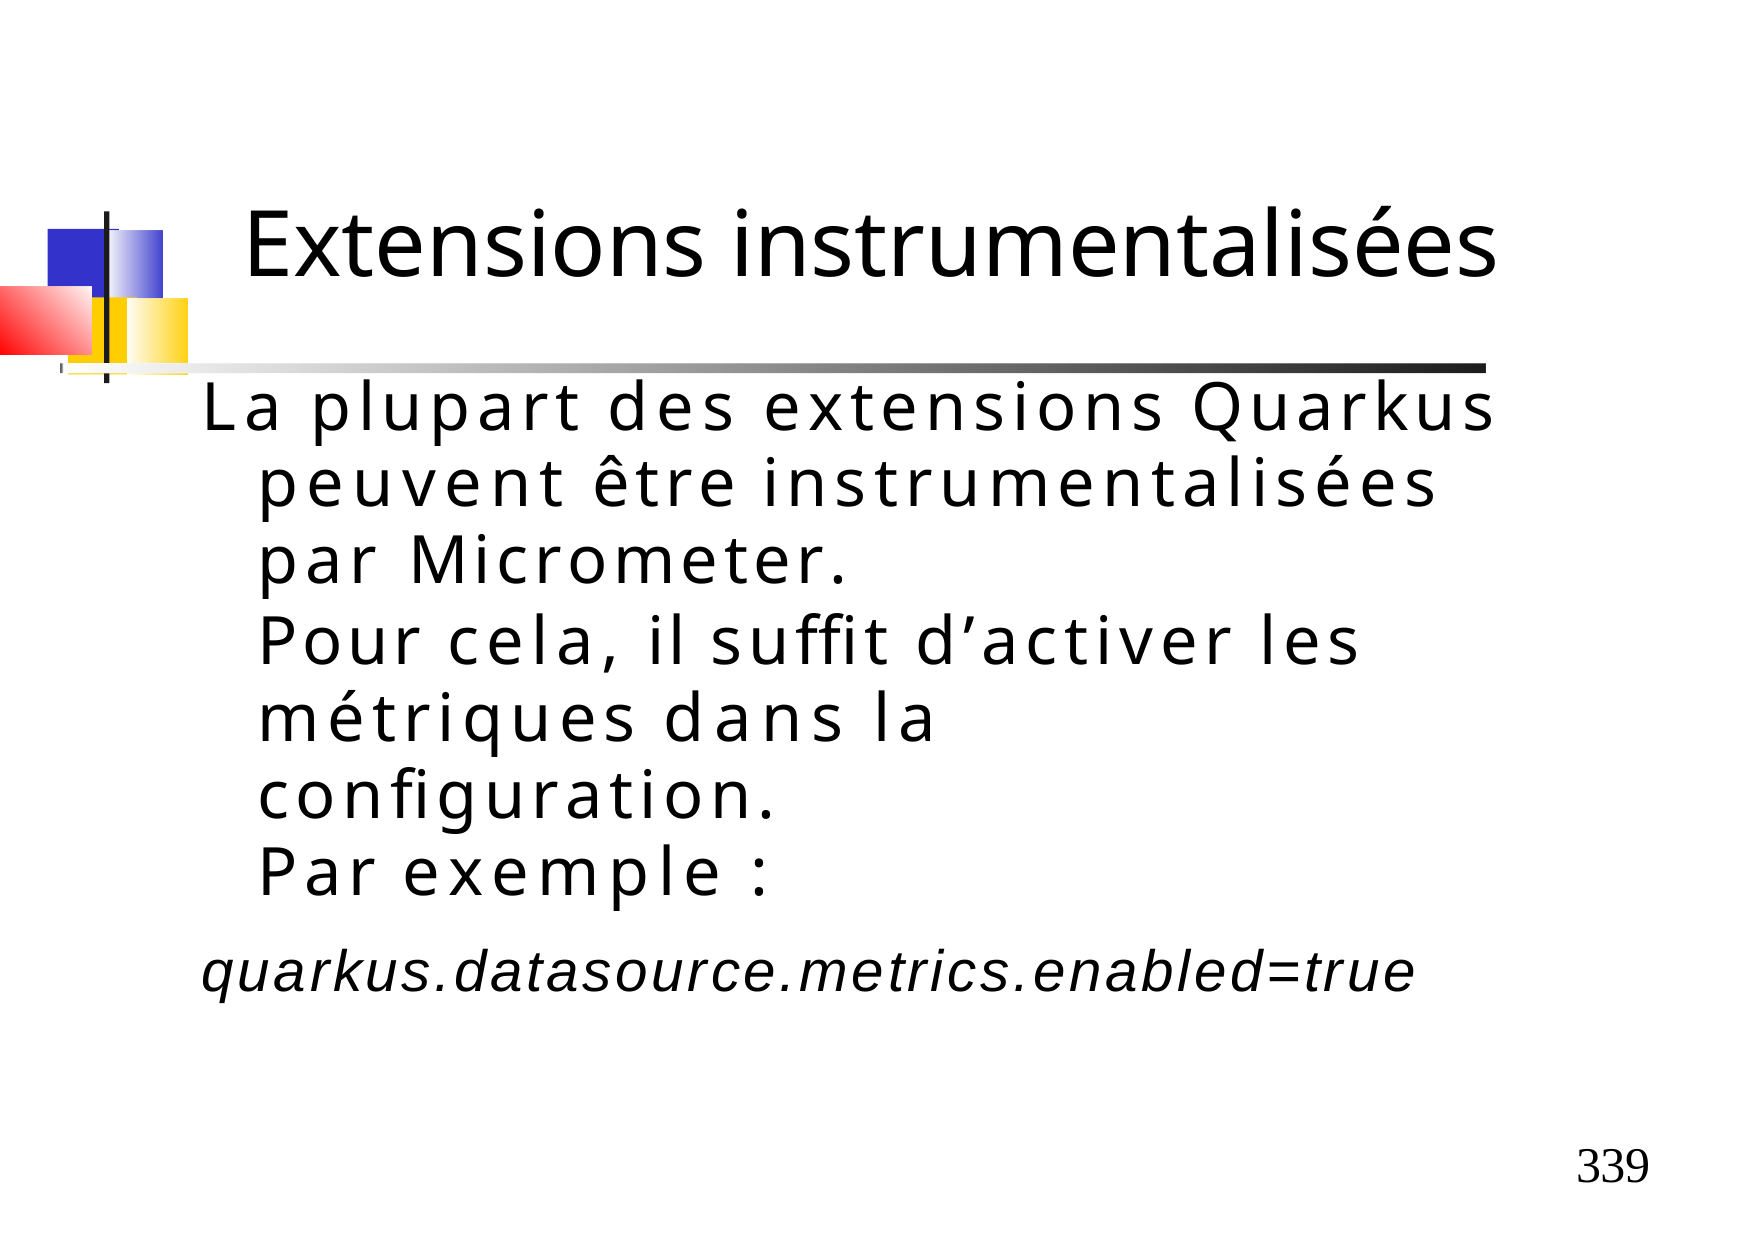

# Extensions instrumentalisées
La plupart des extensions Quarkus peuvent être instrumentalisées par Micrometer.
Pour cela, il suffit d’activer les métriques dans la configuration.
Par exemple :
quarkus.datasource.metrics.enabled=true
339